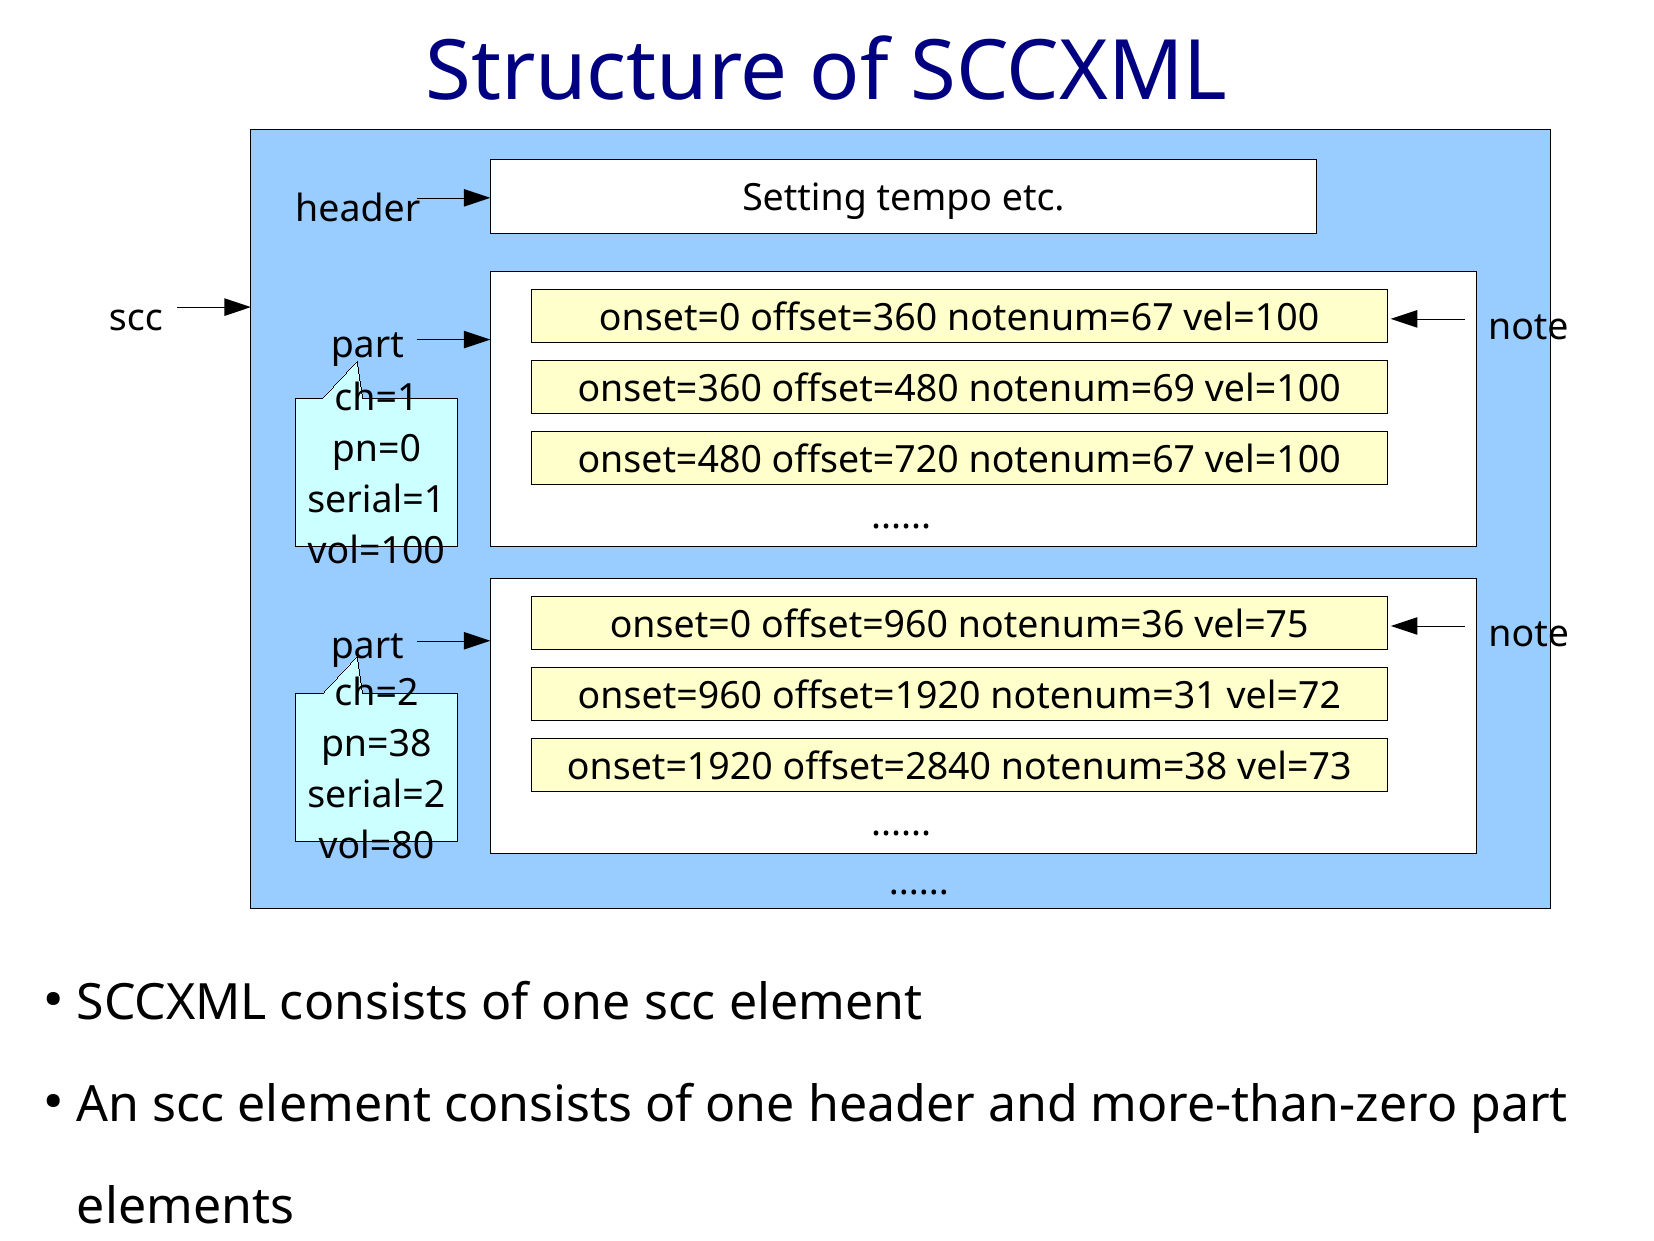

# Structure of SCCXML
Setting tempo etc.
header
scc
onset=0 offset=360 notenum=67 vel=100
note
part
onset=360 offset=480 notenum=69 vel=100
ch=1
pn=0
serial=1
vol=100
onset=480 offset=720 notenum=67 vel=100
......
onset=0 offset=960 notenum=36 vel=75
note
part
onset=960 offset=1920 notenum=31 vel=72
ch=2
pn=38
serial=2
vol=80
onset=1920 offset=2840 notenum=38 vel=73
......
......
SCCXML consists of one scc element
An scc element consists of one header and more-than-zero part
elements
A part element consist of more-than-zero note and other elements